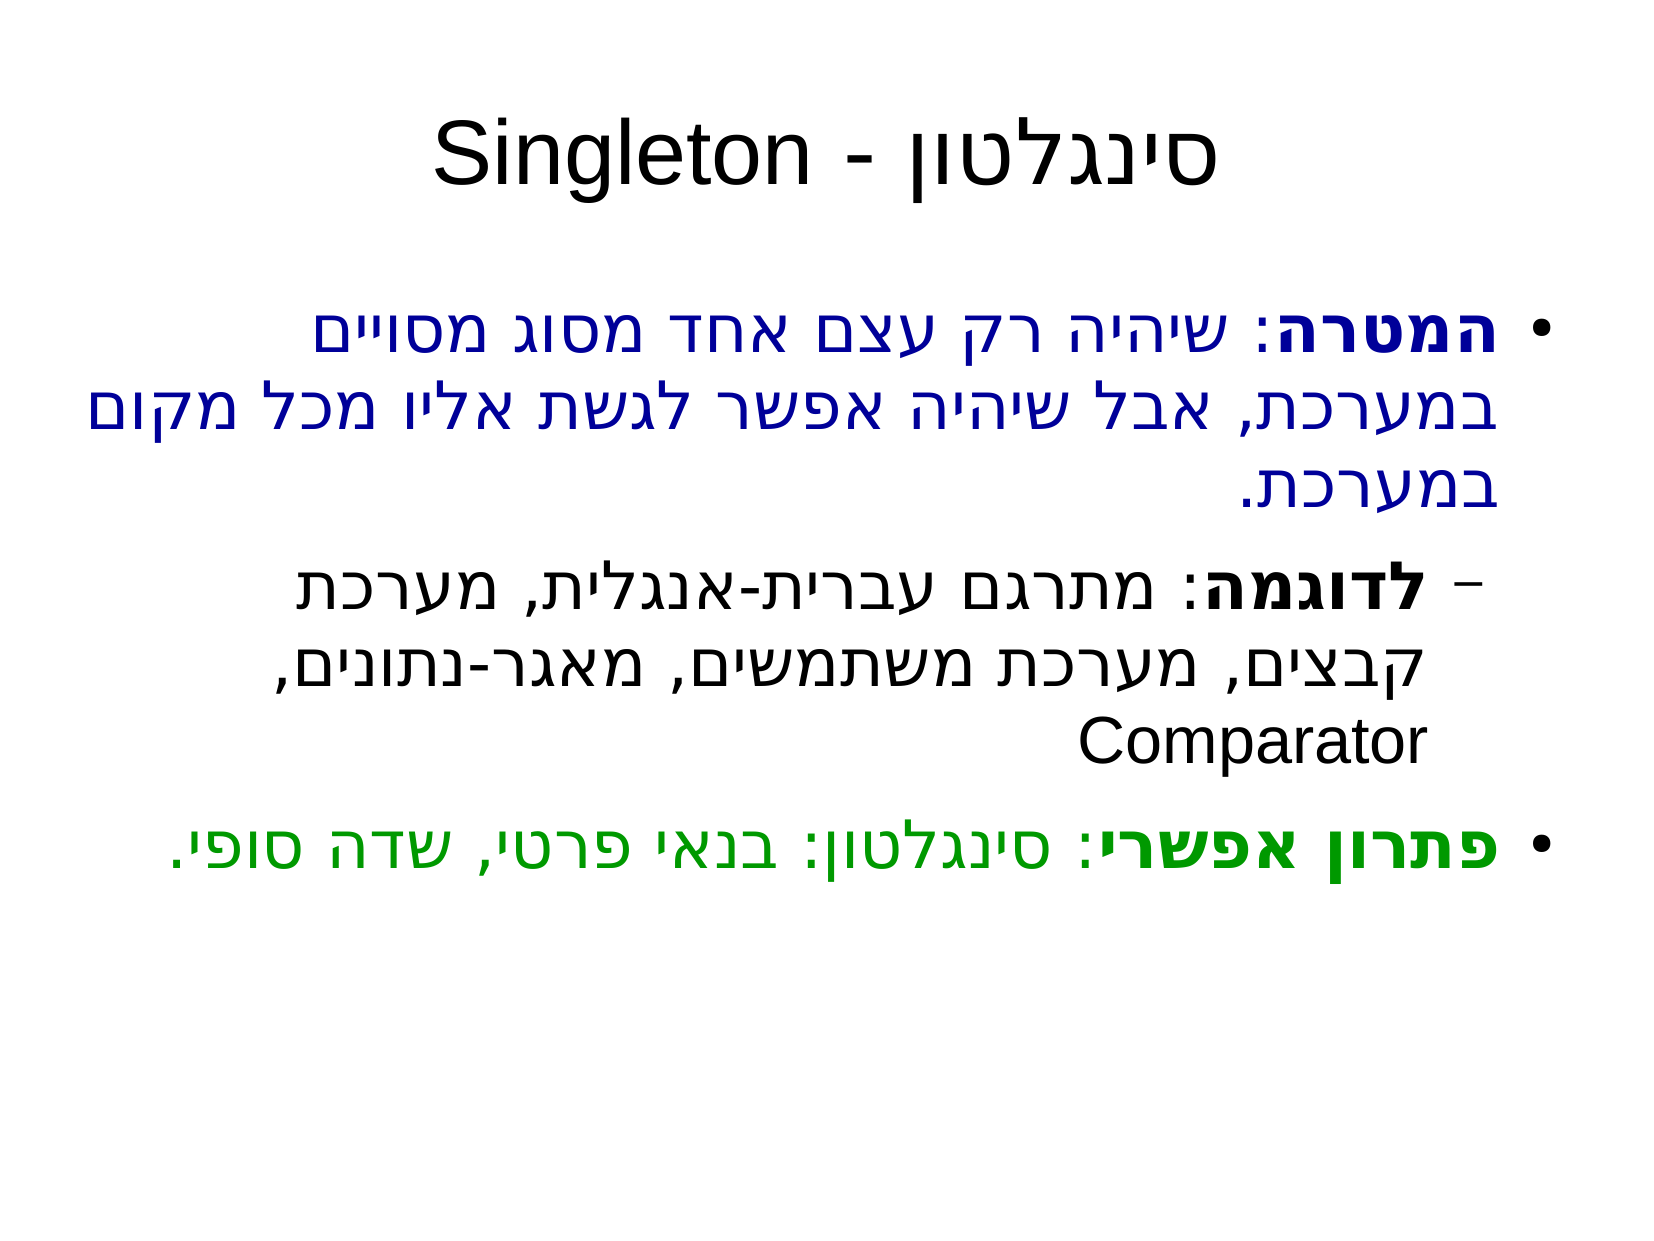

# סינגלטון - Singleton
המטרה: שיהיה רק עצם אחד מסוג מסויים במערכת, אבל שיהיה אפשר לגשת אליו מכל מקום במערכת.
לדוגמה: מתרגם עברית-אנגלית, מערכת קבצים, מערכת משתמשים, מאגר-נתונים, Comparator
פתרון אפשרי: סינגלטון: בנאי פרטי, שדה סופי.